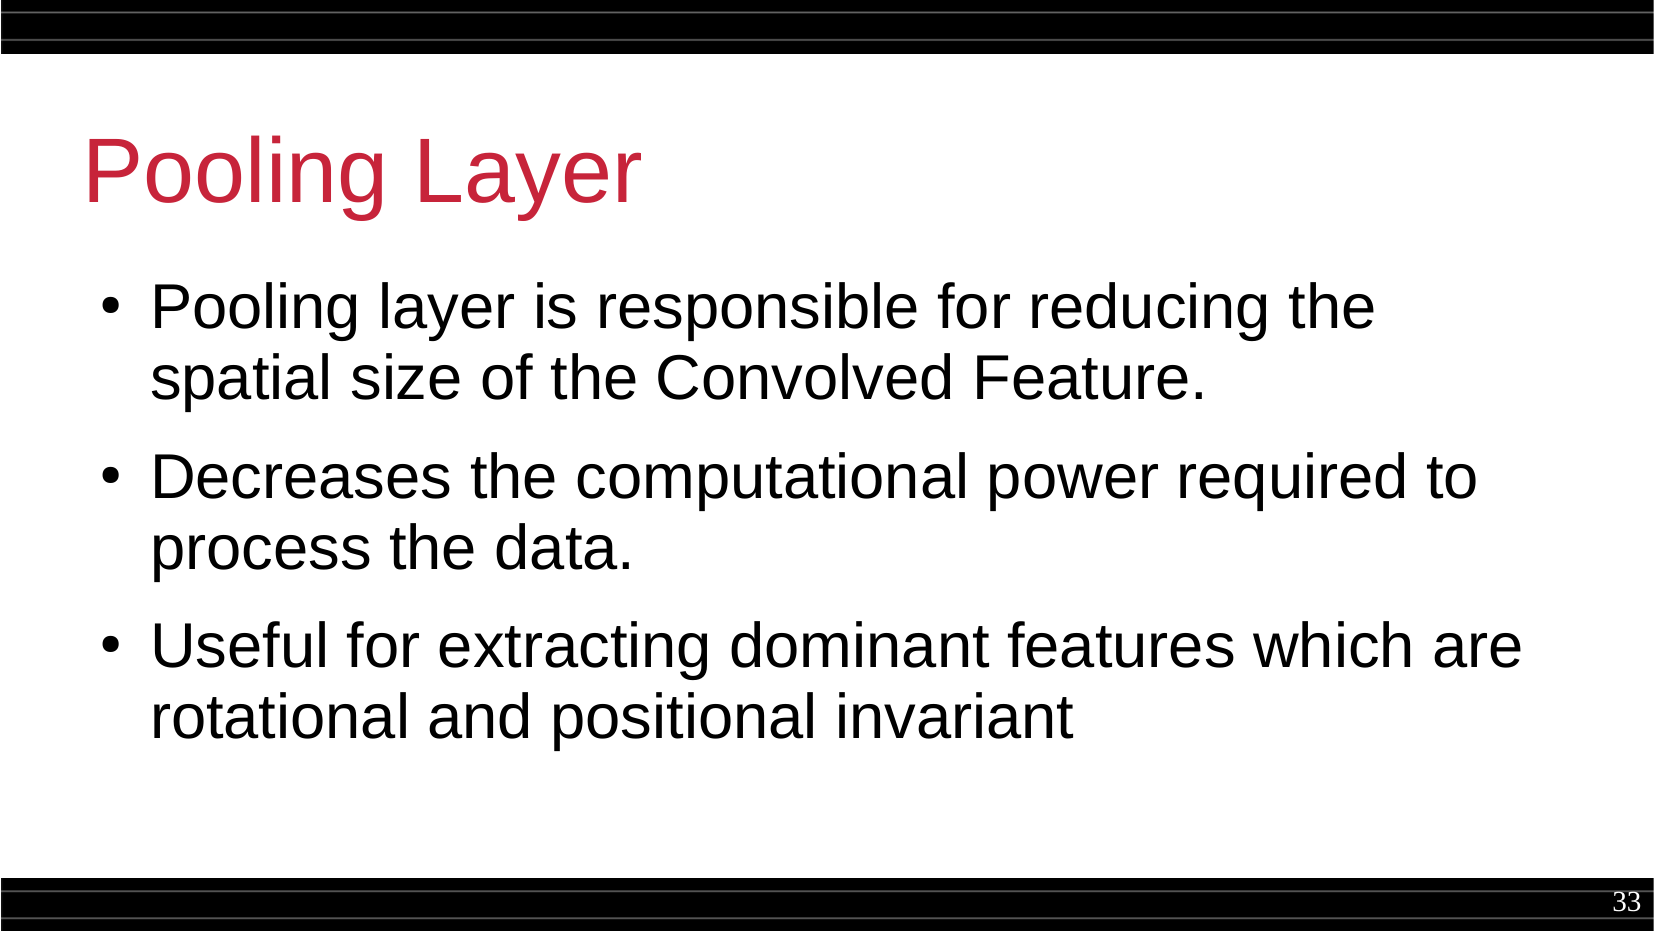

# Pooling Layer
Pooling layer is responsible for reducing the spatial size of the Convolved Feature.
Decreases the computational power required to process the data.
Useful for extracting dominant features which are rotational and positional invariant